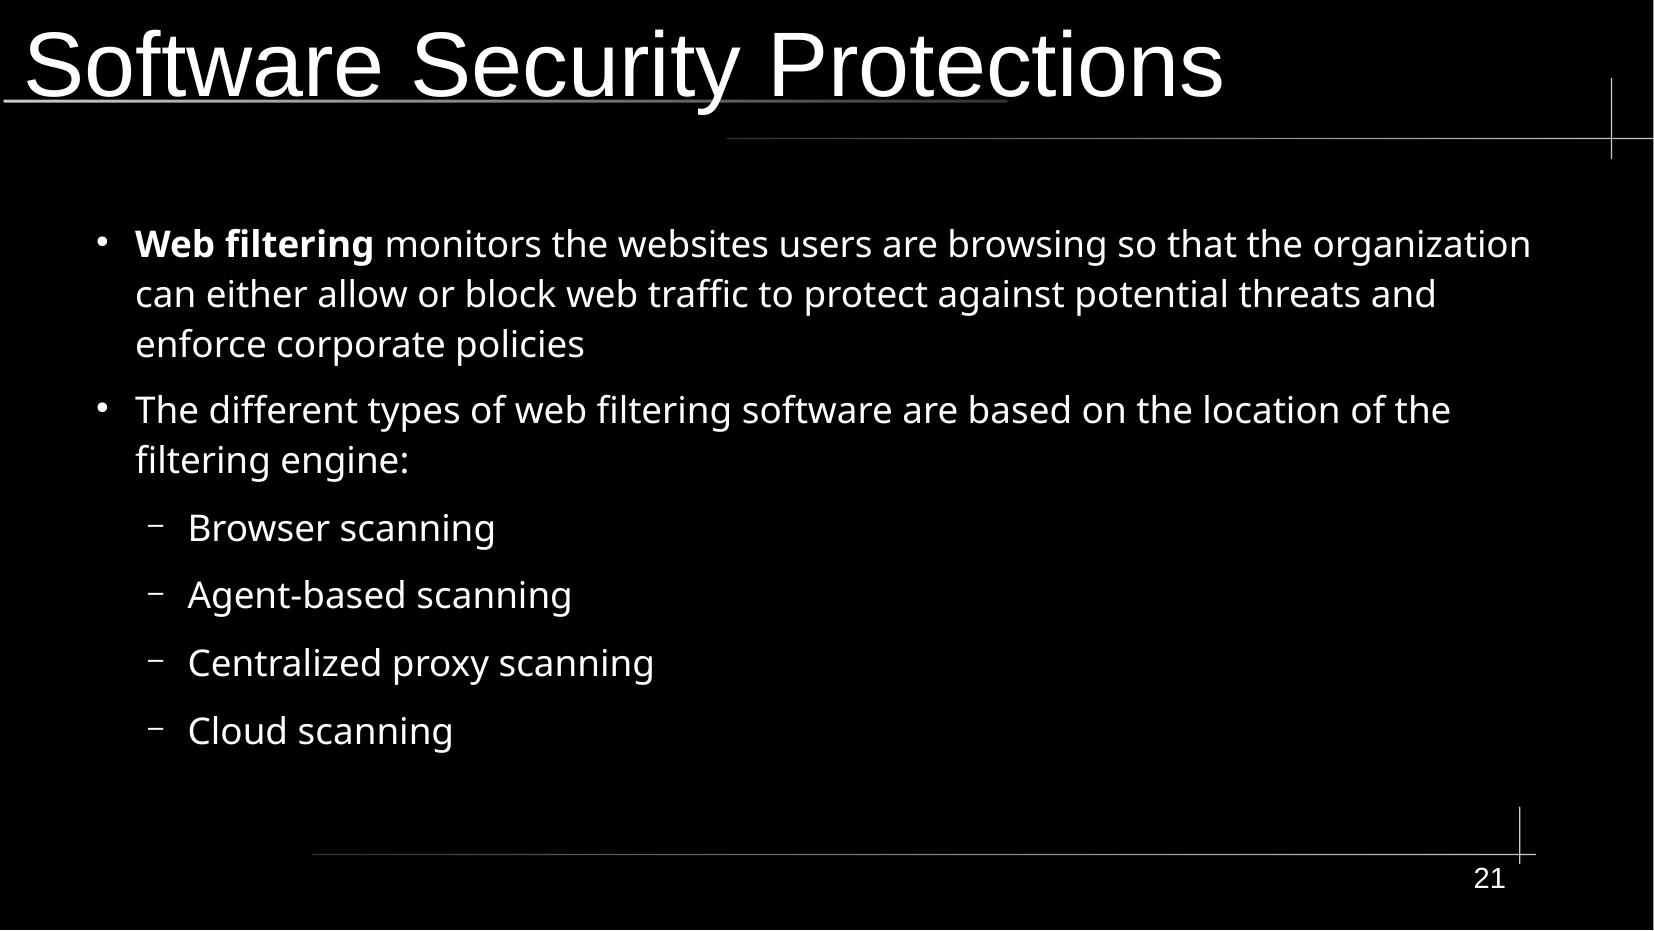

# Software Security Protections
Web filtering monitors the websites users are browsing so that the organization can either allow or block web traffic to protect against potential threats and enforce corporate policies
The different types of web filtering software are based on the location of the filtering engine:
Browser scanning
Agent-based scanning
Centralized proxy scanning
Cloud scanning
21